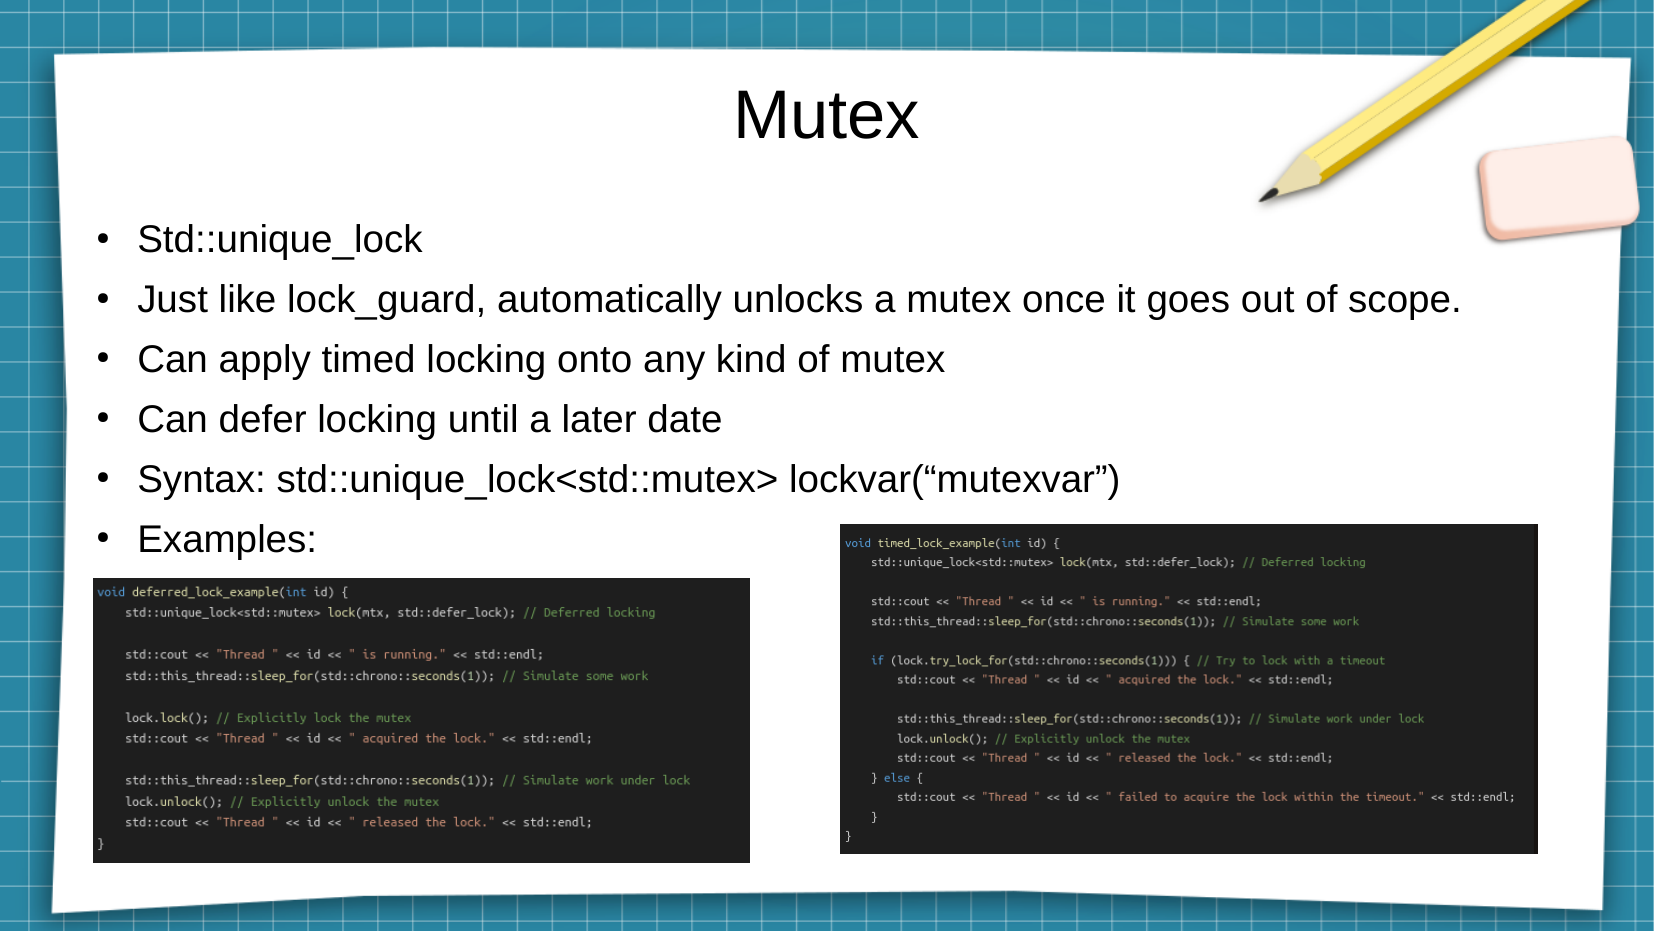

# Mutex
Std::unique_lock
Just like lock_guard, automatically unlocks a mutex once it goes out of scope.
Can apply timed locking onto any kind of mutex
Can defer locking until a later date
Syntax: std::unique_lock<std::mutex> lockvar(“mutexvar”)
Examples: